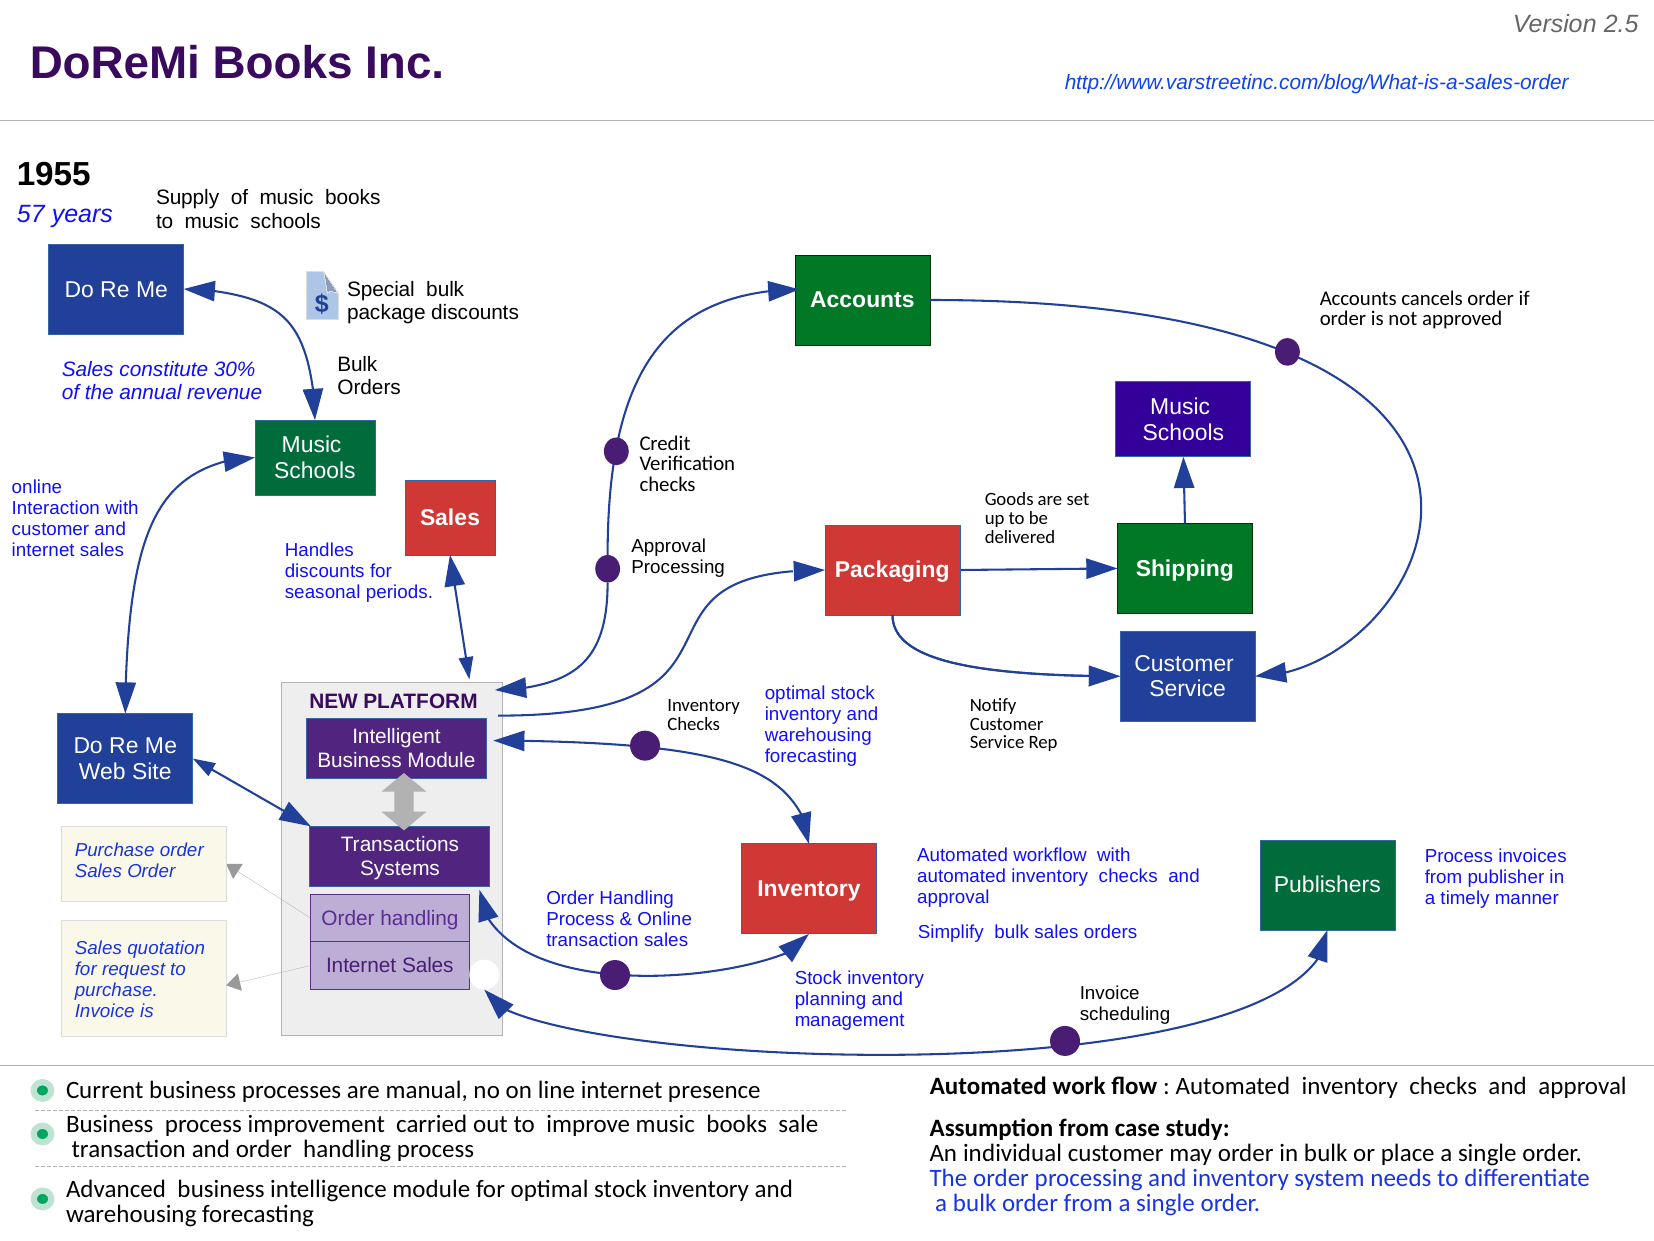

Version 2.5
DoReMi Books Inc.
http://www.varstreetinc.com/blog/What-is-a-sales-order
1955
57 years
Supply of music books to music schools
Do Re Me
Accounts
Special bulk package discounts
$
Accounts cancels order if order is not approved
Bulk Orders
Sales constitute 30% of the annual revenue
Music
Schools
Music
Schools
Credit Verification checks
online Interaction with customer and internet sales
Sales
Goods are set up to be delivered
Shipping
Packaging
Approval
Processing
Handles discounts for seasonal periods.
Customer
Service
optimal stock inventory and warehousing forecasting
NEW PLATFORM
Inventory Checks
Notify Customer Service Rep
Do Re Me
Web Site
Intelligent
Business Module
Purchase order
Sales Order
Transactions
Systems
Automated workflow with automated inventory checks and approval
Simplify bulk sales orders
Process invoices from publisher in a timely manner
Publishers
Inventory
Order Handling Process & Online transaction sales
Order handling
Sales quotation for request to purchase. Invoice is
Internet Sales
Stock inventory planning and management
Invoice scheduling
Automated work flow : Automated inventory checks and approval
Current business processes are manual, no on line internet presence
Business process improvement carried out to improve music books sale transaction and order handling process
Assumption from case study:
An individual customer may order in bulk or place a single order.
The order processing and inventory system needs to differentiate a bulk order from a single order.
Advanced business intelligence module for optimal stock inventory and warehousing forecasting